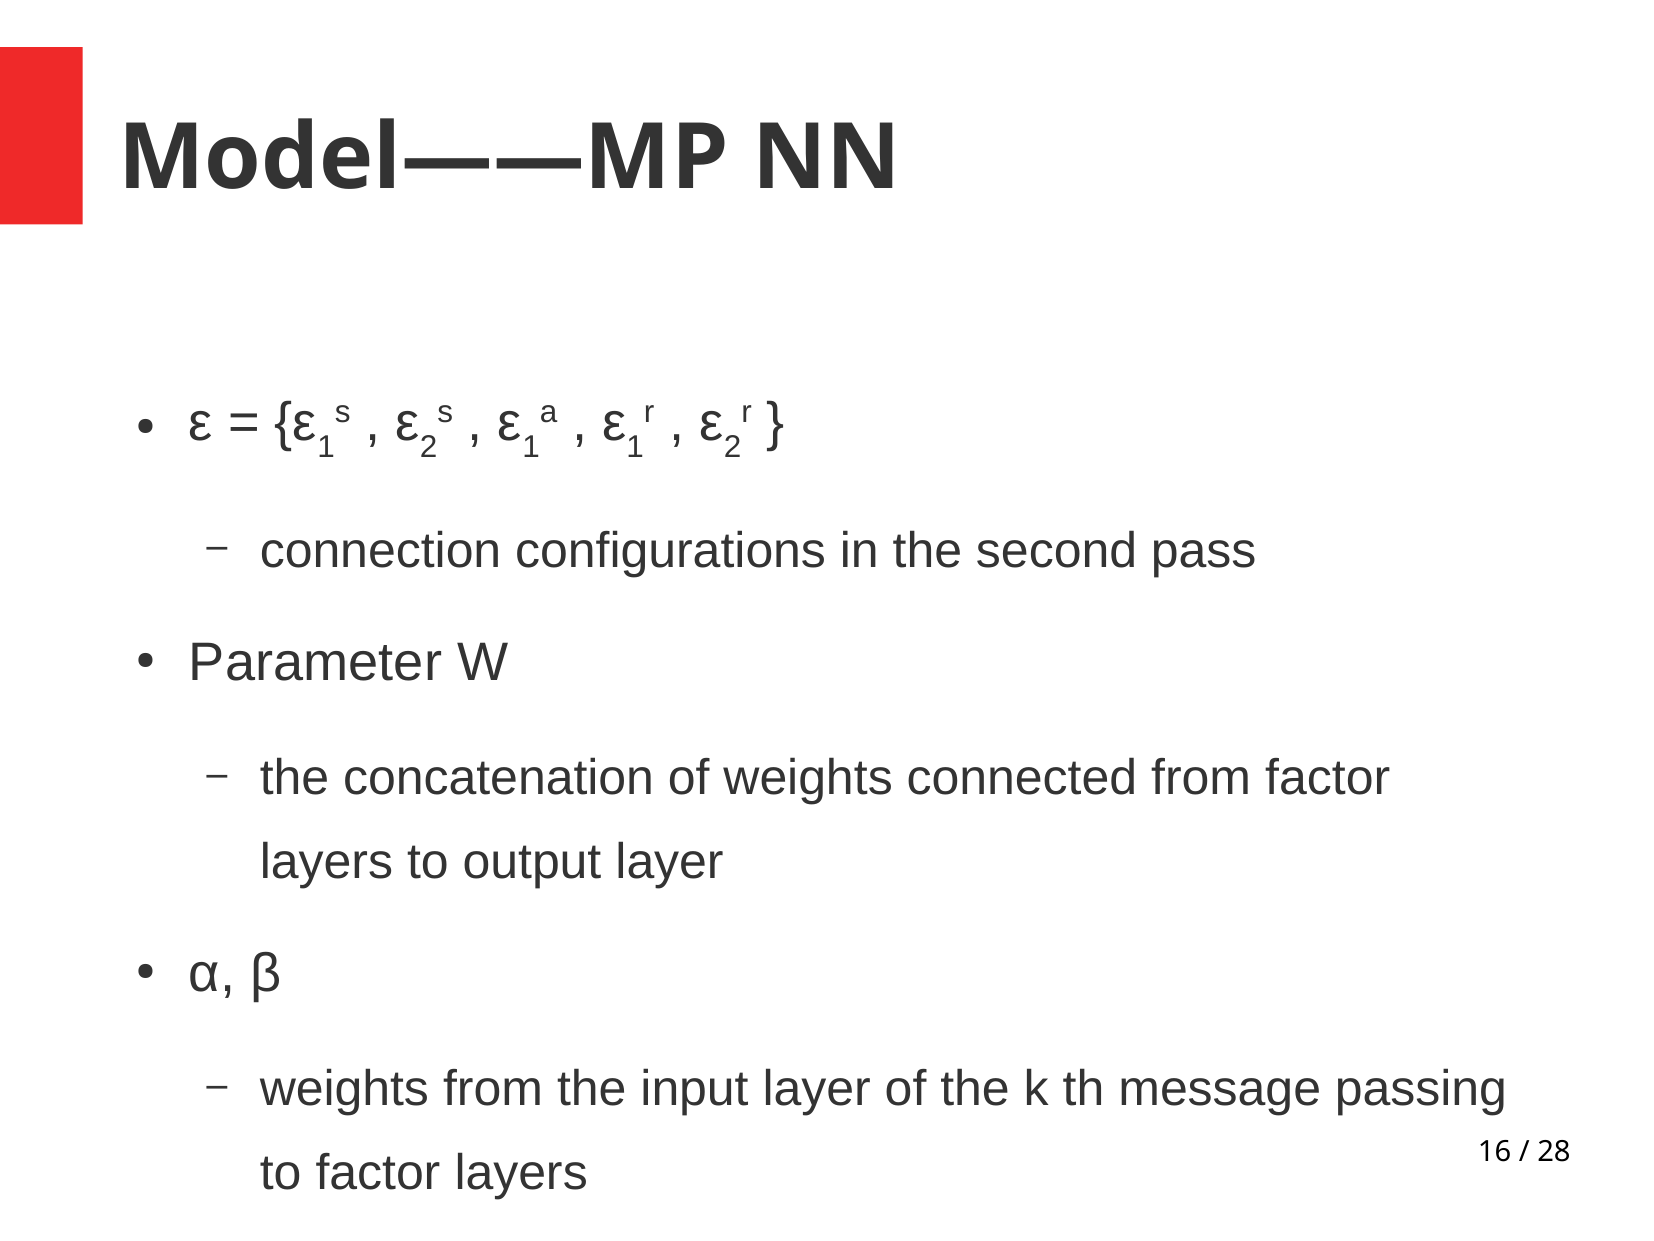

# Model——MP NN
ε = {ε1s , ε2s , ε1a , ε1r , ε2r }
connection configurations in the second pass
Parameter W
the concatenation of weights connected from factor layers to output layer
α, β
weights from the input layer of the k th message passing to factor layers
16